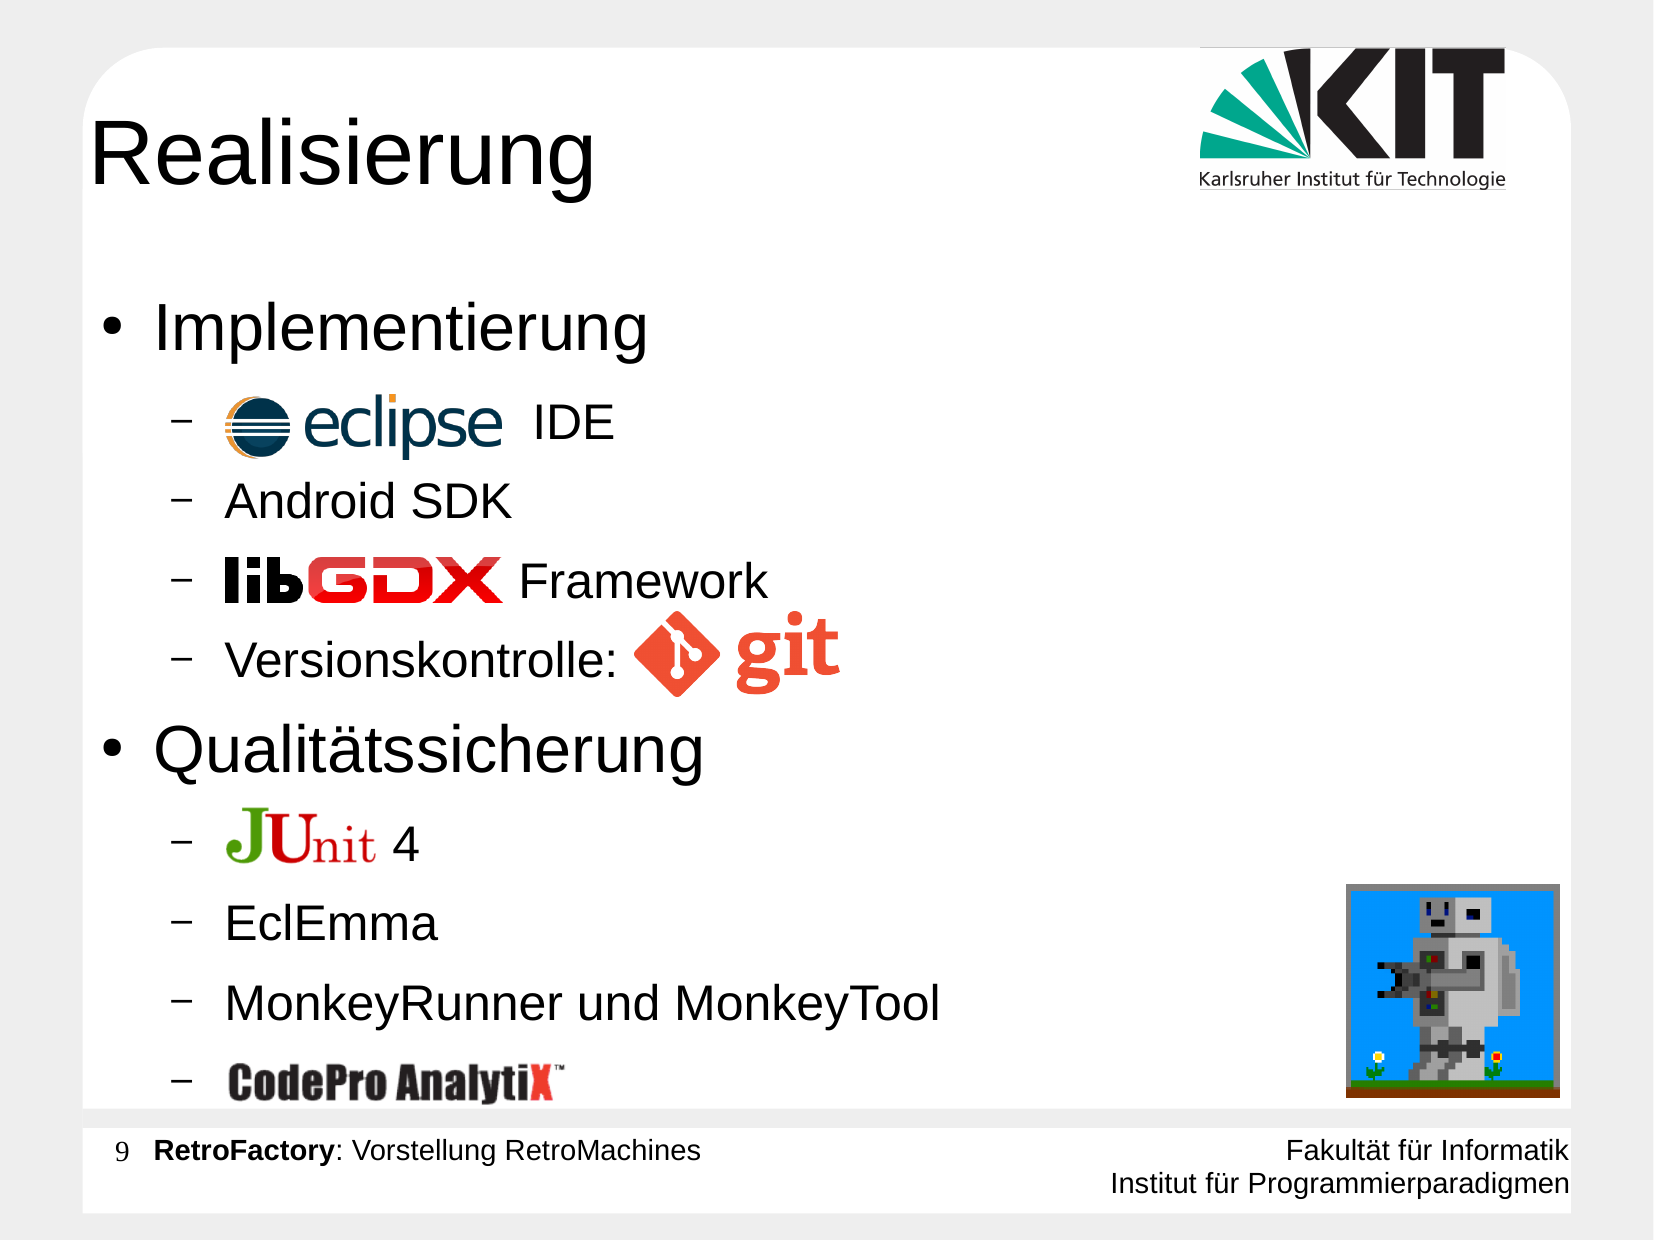

# Realisierung
Implementierung
 IDE
Android SDK
 Framework
Versionskontrolle:
Qualitätssicherung
 4
EclEmma
MonkeyRunner und MonkeyTool
9